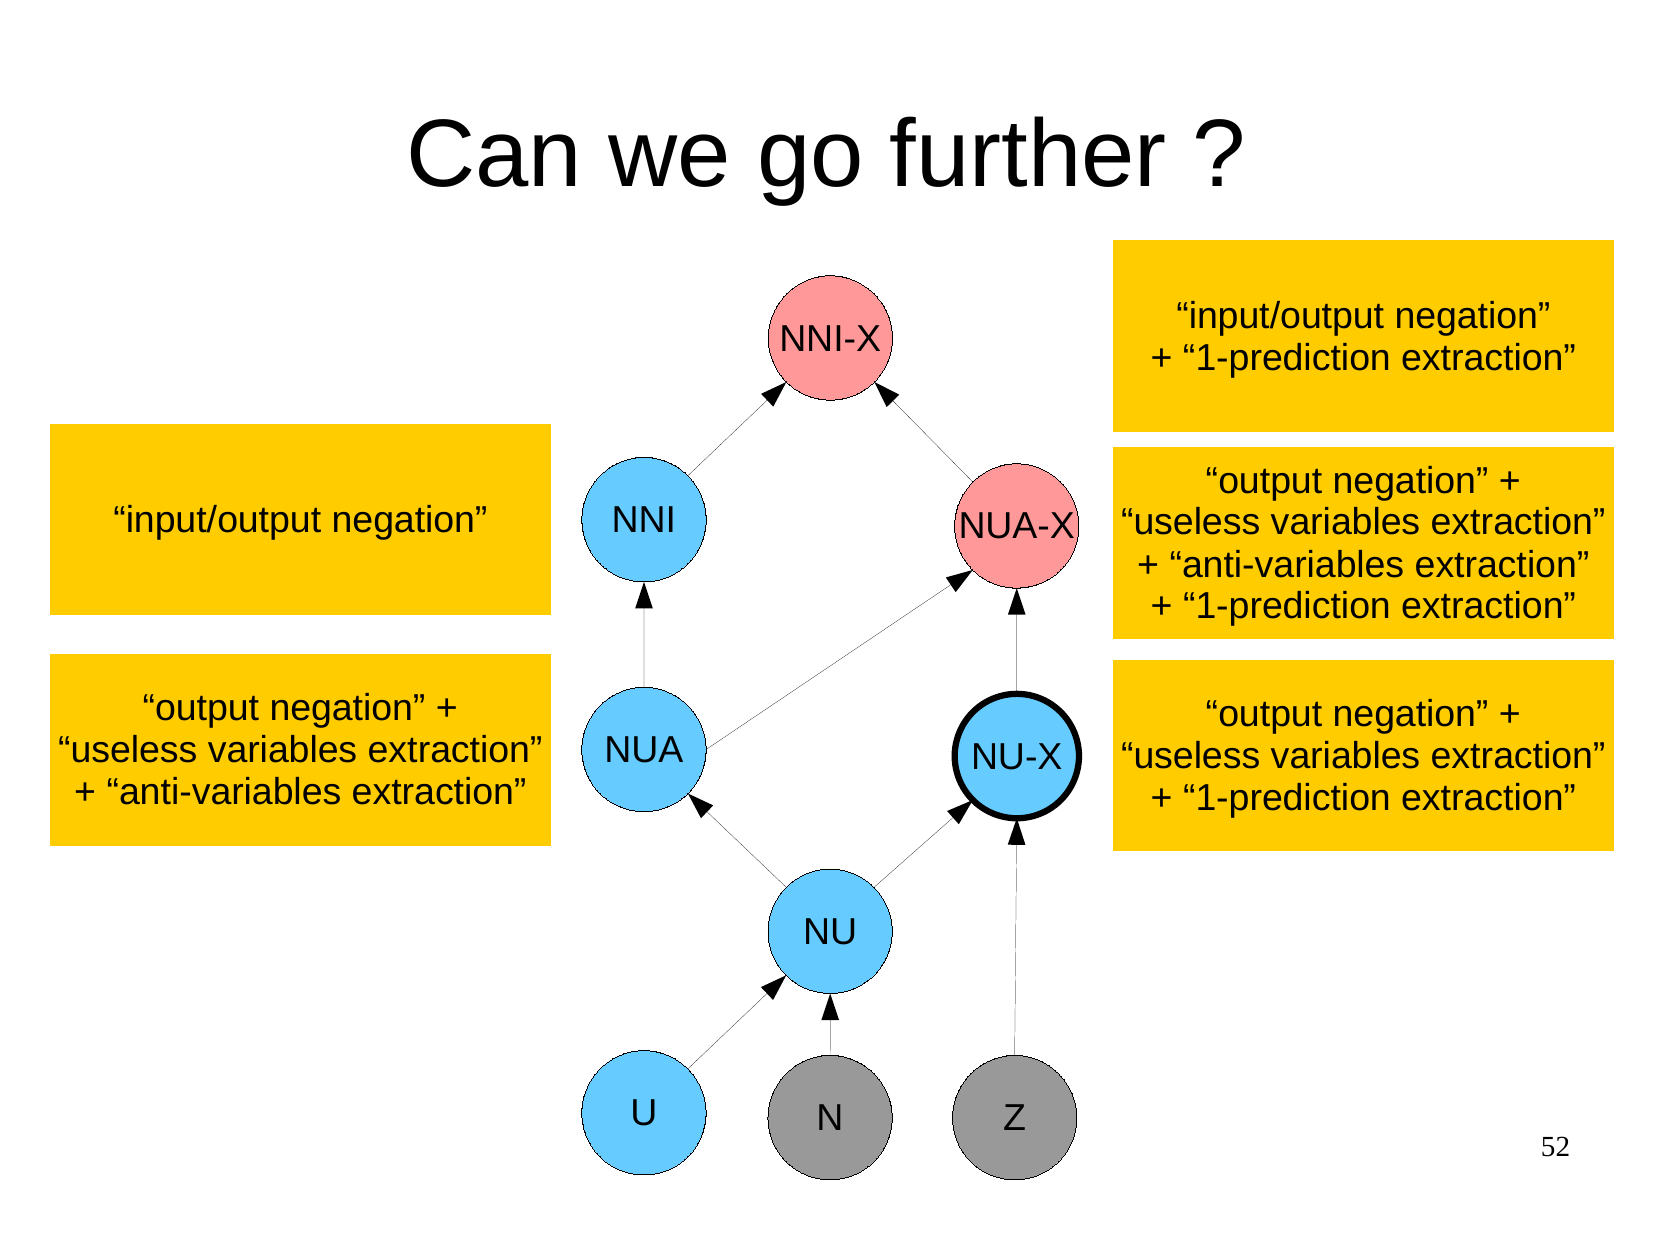

# Can we go further ?
“input/output negation”
+ “1-prediction extraction”
NNI-X
“input/output negation”
“output negation” +
“useless variables extraction”
+ “anti-variables extraction”
+ “1-prediction extraction”
NNI
NUA-X
“output negation” +
“useless variables extraction”
+ “anti-variables extraction”
“output negation” +
“useless variables extraction”
+ “1-prediction extraction”
NUA
NU-X
NU
U
N
Z
52